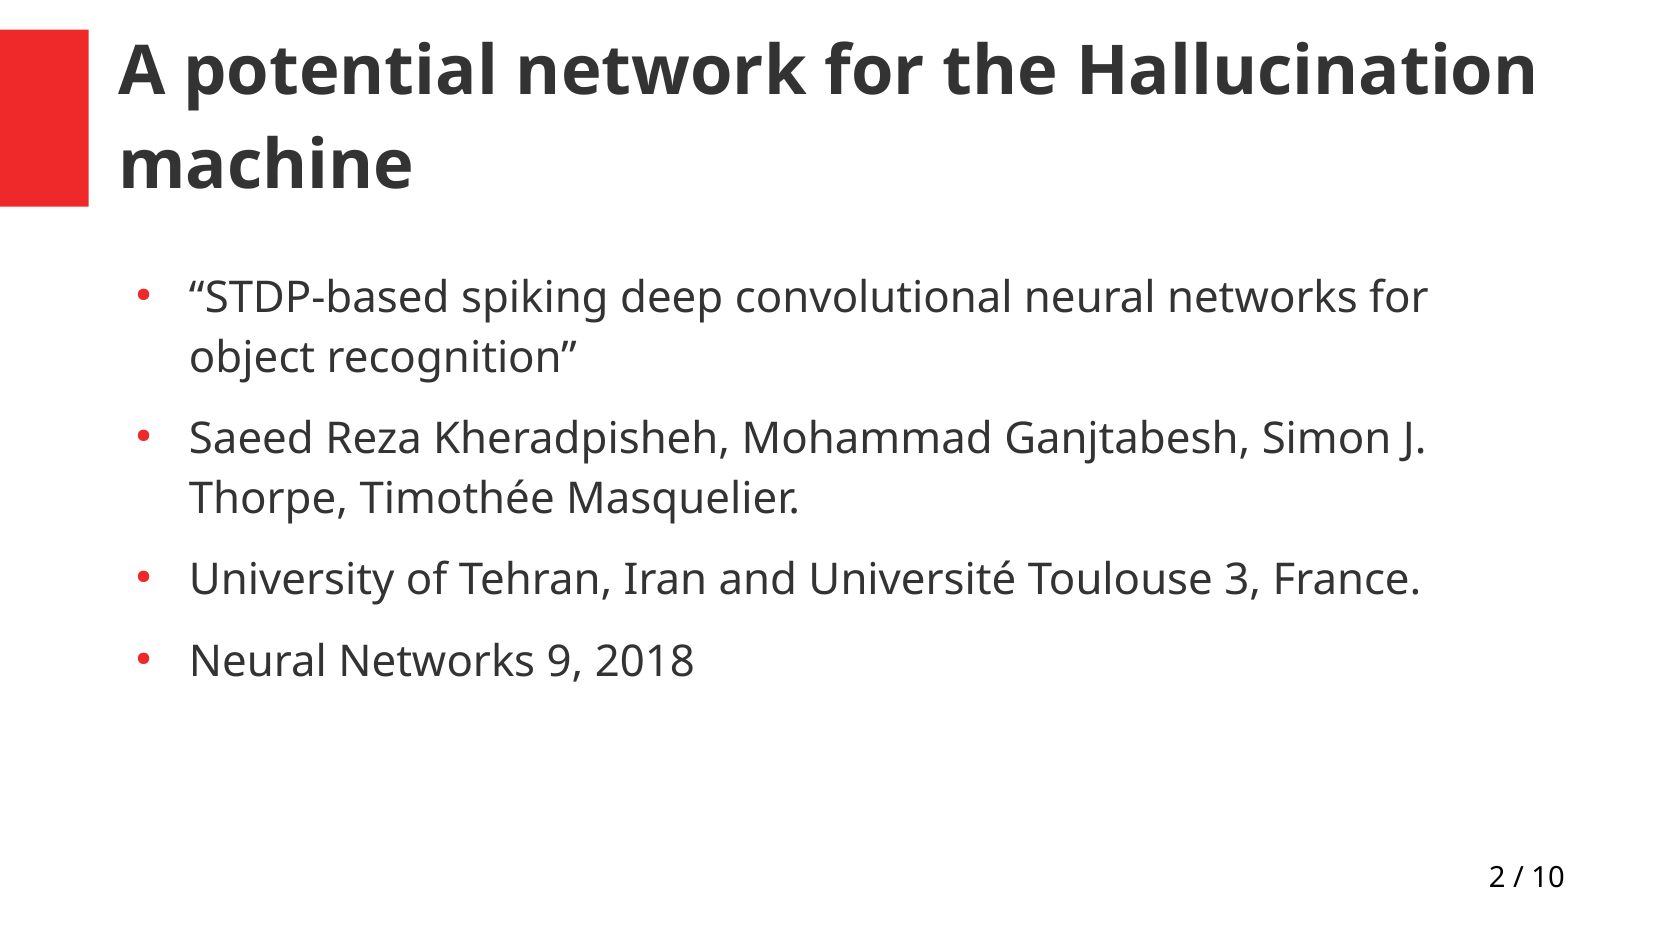

# A potential network for the Hallucination machine
“STDP-based spiking deep convolutional neural networks for object recognition”
Saeed Reza Kheradpisheh, Mohammad Ganjtabesh, Simon J. Thorpe, Timothée Masquelier.
University of Tehran, Iran and Université Toulouse 3, France.
Neural Networks 9, 2018
2